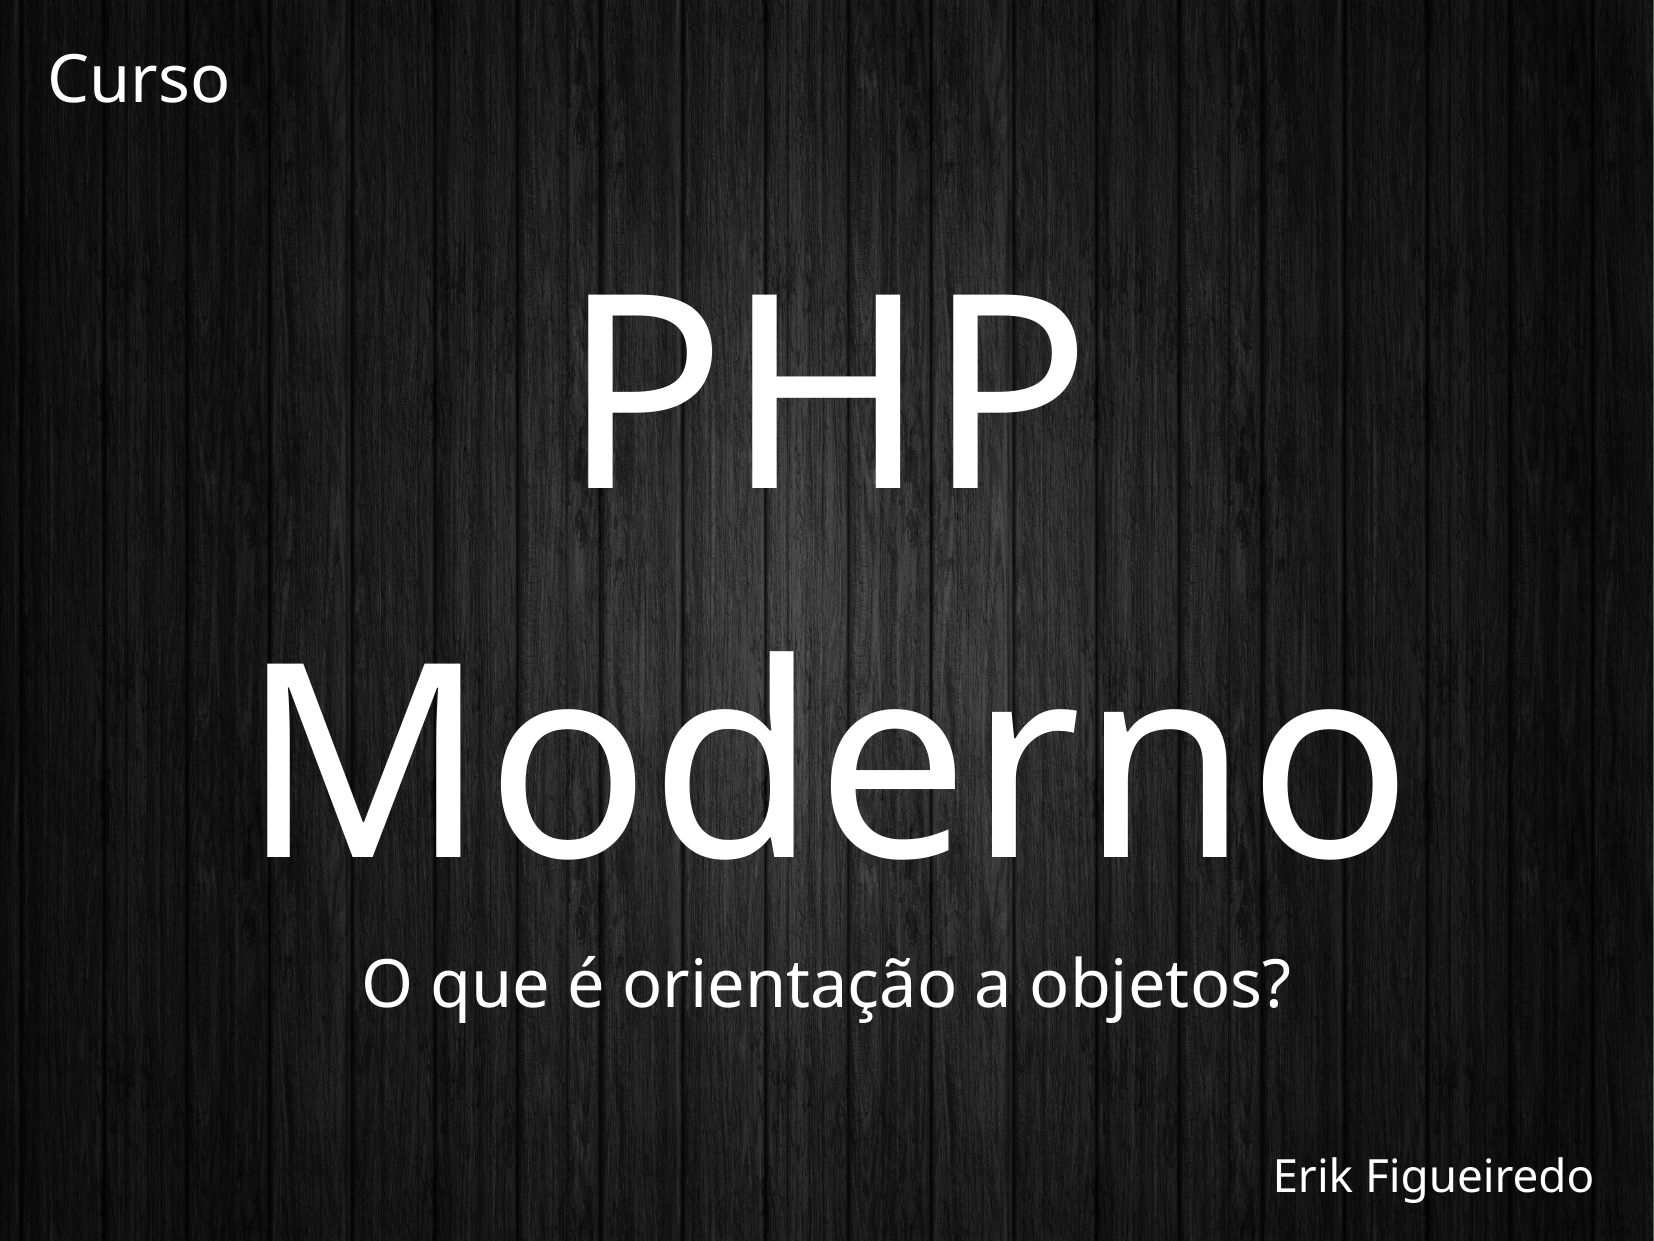

Curso
# PHP Moderno
O que é orientação a objetos?
Erik Figueiredo